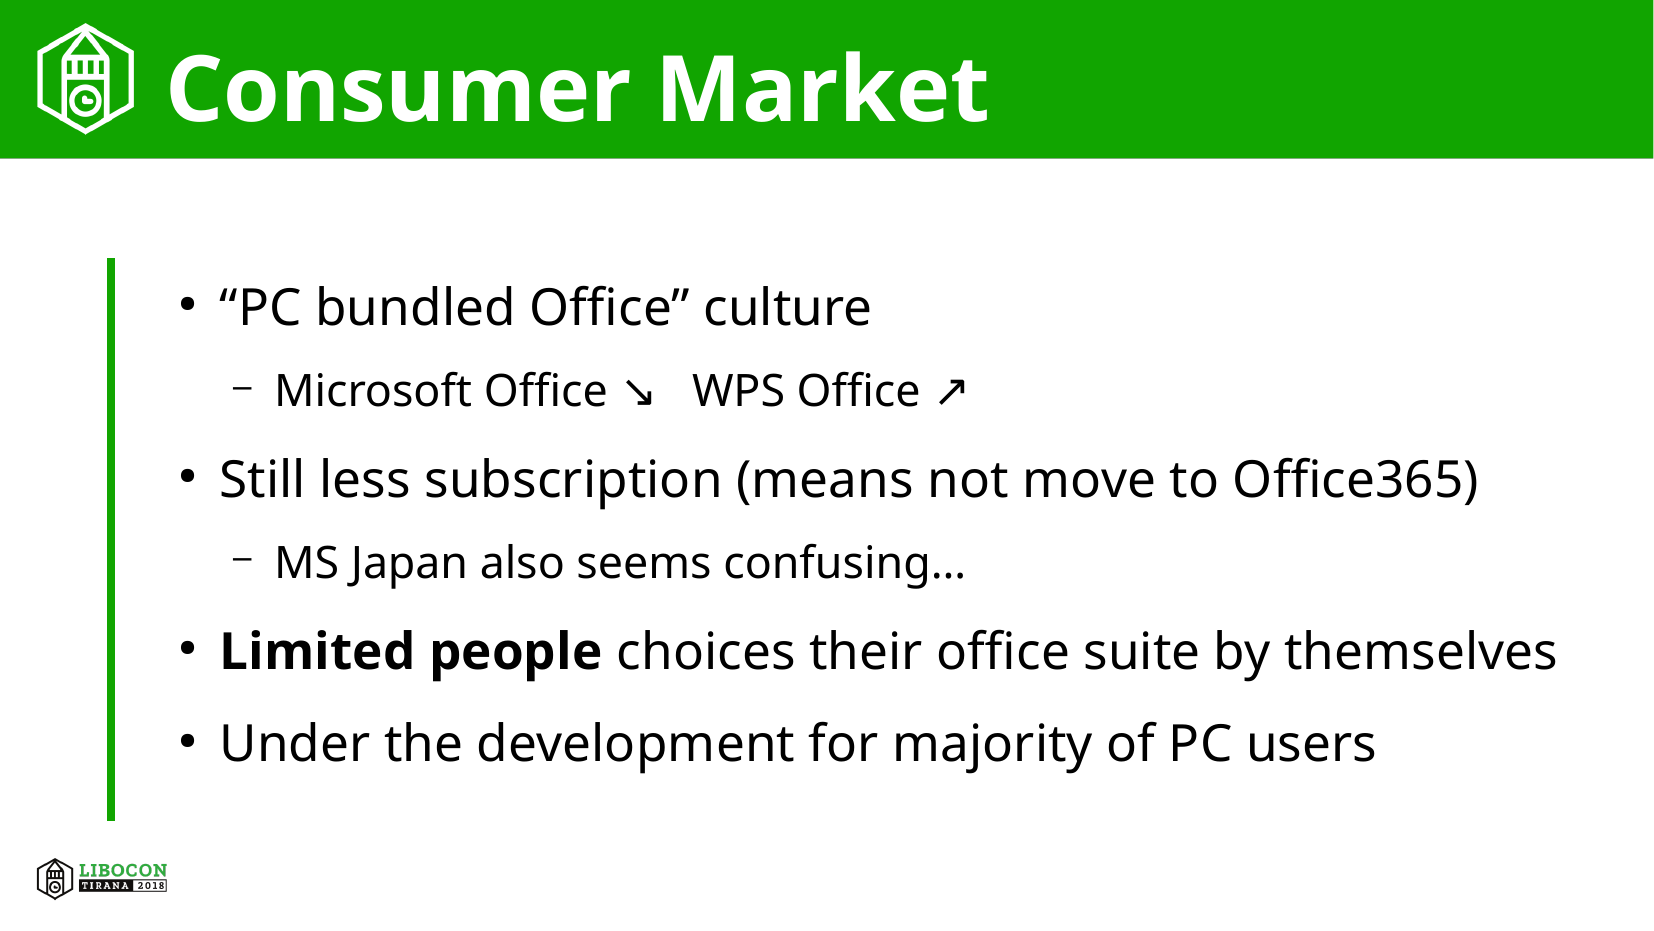

# Consumer Market
“PC bundled Office” culture
Microsoft Office ↘ WPS Office ↗
Still less subscription (means not move to Office365)
MS Japan also seems confusing…
Limited people choices their office suite by themselves
Under the development for majority of PC users